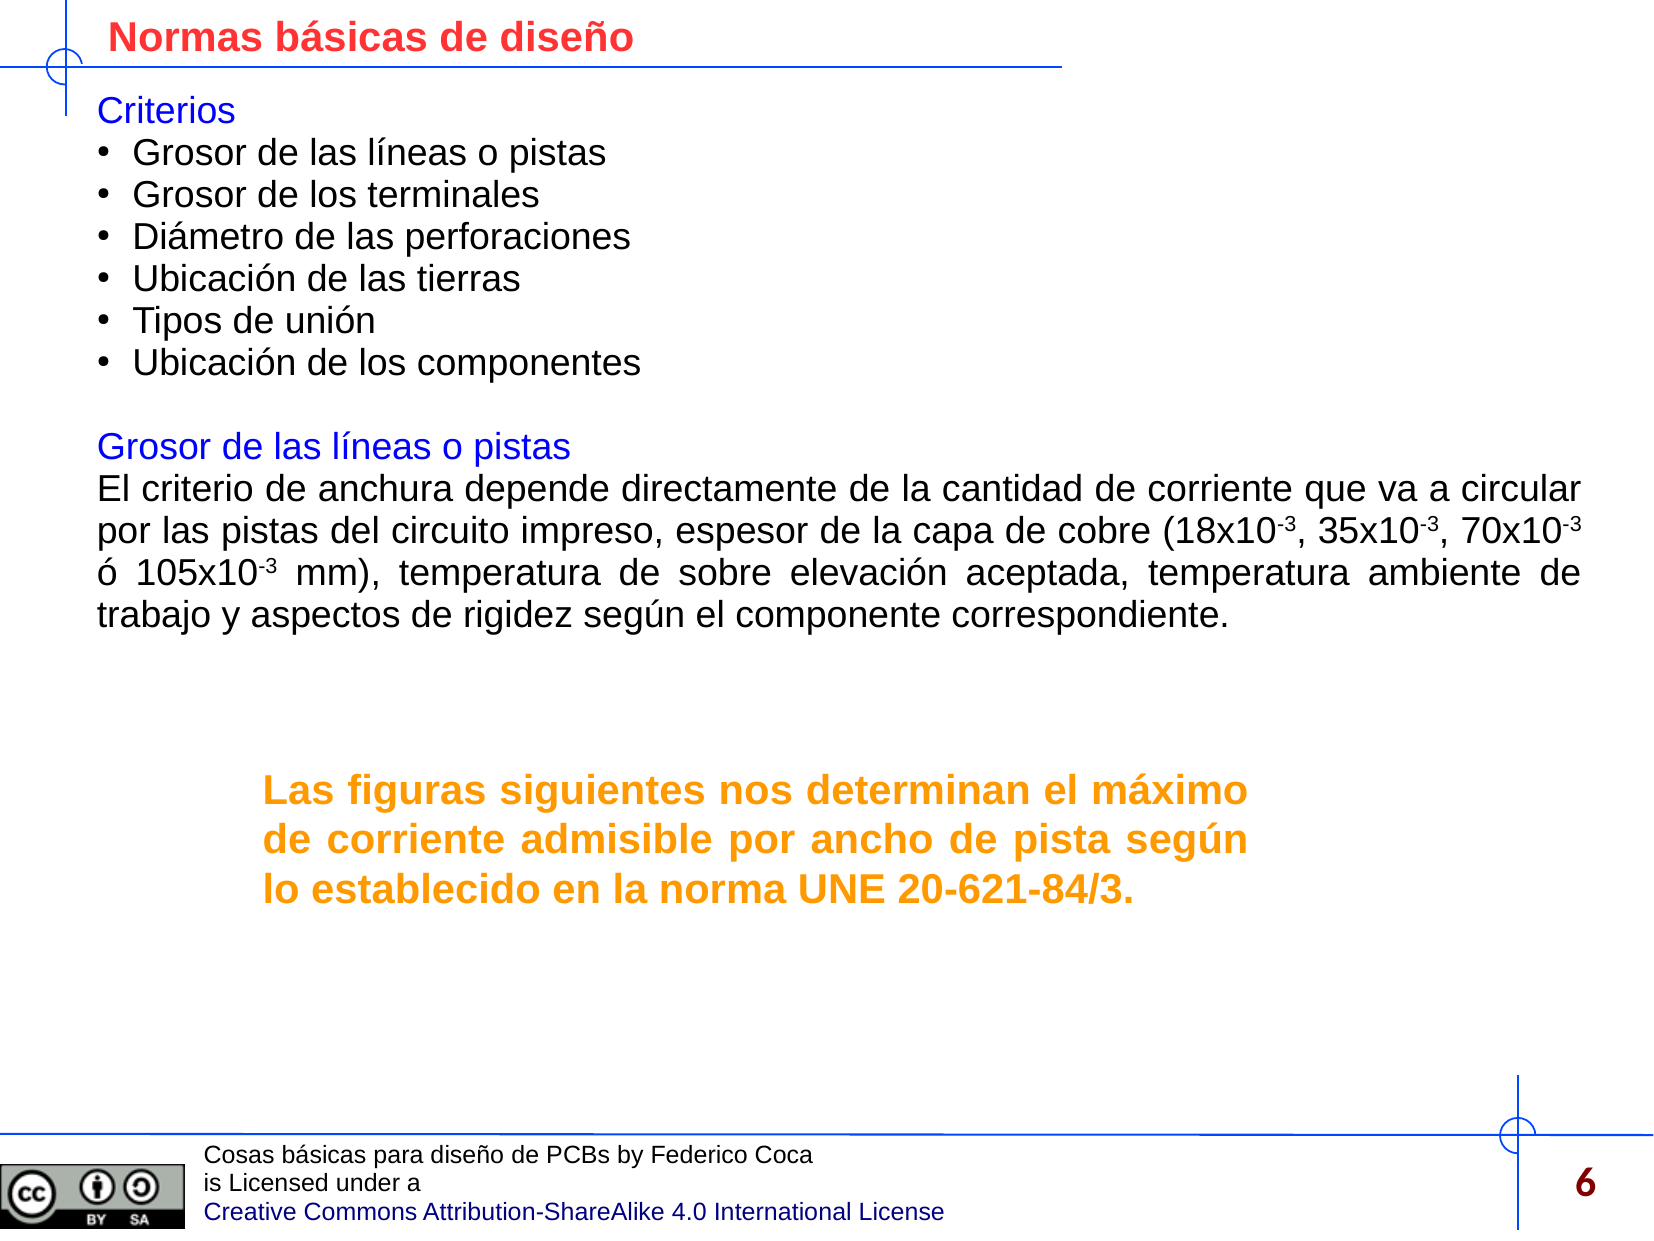

Normas básicas de diseño
Criterios
Grosor de las líneas o pistas
Grosor de los terminales
Diámetro de las perforaciones
Ubicación de las tierras
Tipos de unión
Ubicación de los componentes
Grosor de las líneas o pistas
El criterio de anchura depende directamente de la cantidad de corriente que va a circular por las pistas del circuito impreso, espesor de la capa de cobre (18x10-3, 35x10-3, 70x10-3 ó 105x10-3 mm), temperatura de sobre elevación aceptada, temperatura ambiente de trabajo y aspectos de rigidez según el componente correspondiente.
Las figuras siguientes nos determinan el máximo de corriente admisible por ancho de pista según lo establecido en la norma UNE 20-621-84/3.
Cosas básicas para diseño de PCBs by Federico Coca
is Licensed under a Creative Commons Attribution-ShareAlike 4.0 International License